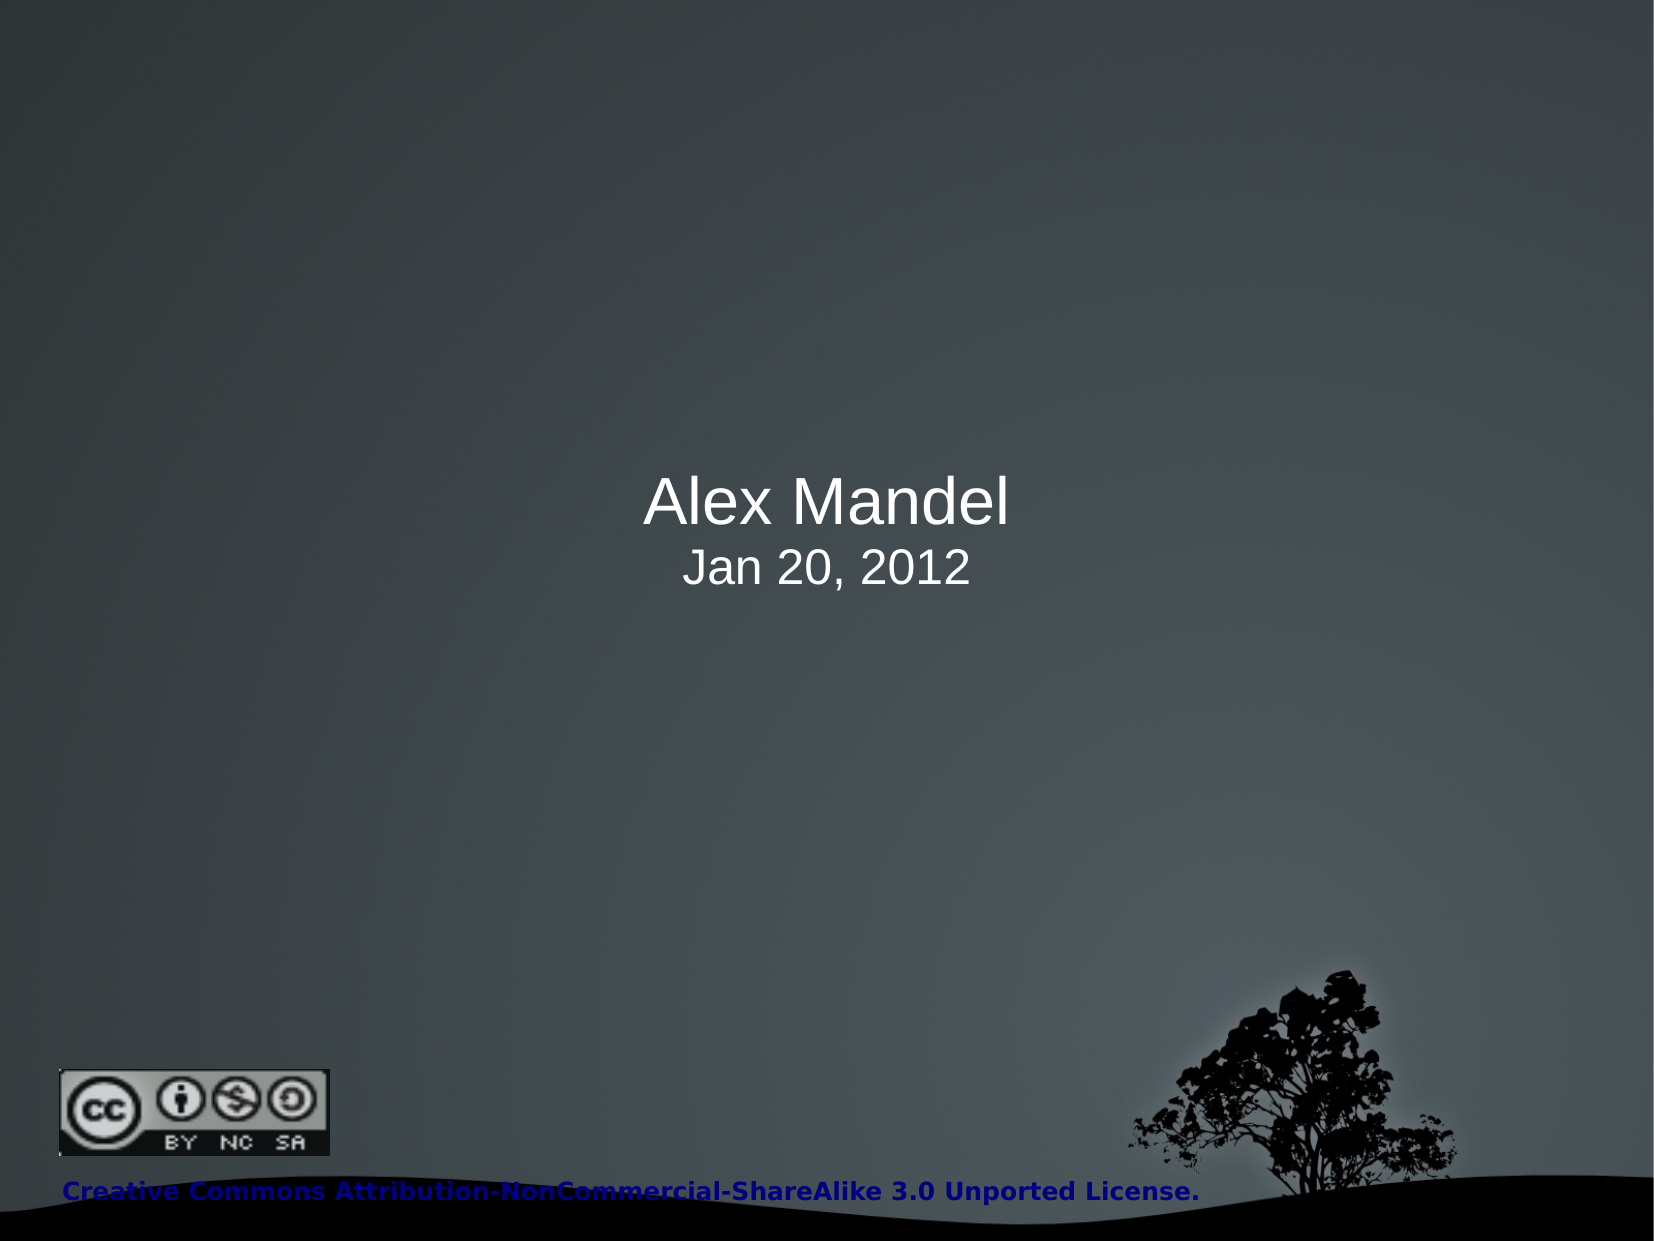

# Alex Mandel
Jan 20, 2012
Creative Commons Attribution-NonCommercial-ShareAlike 3.0 Unported License.